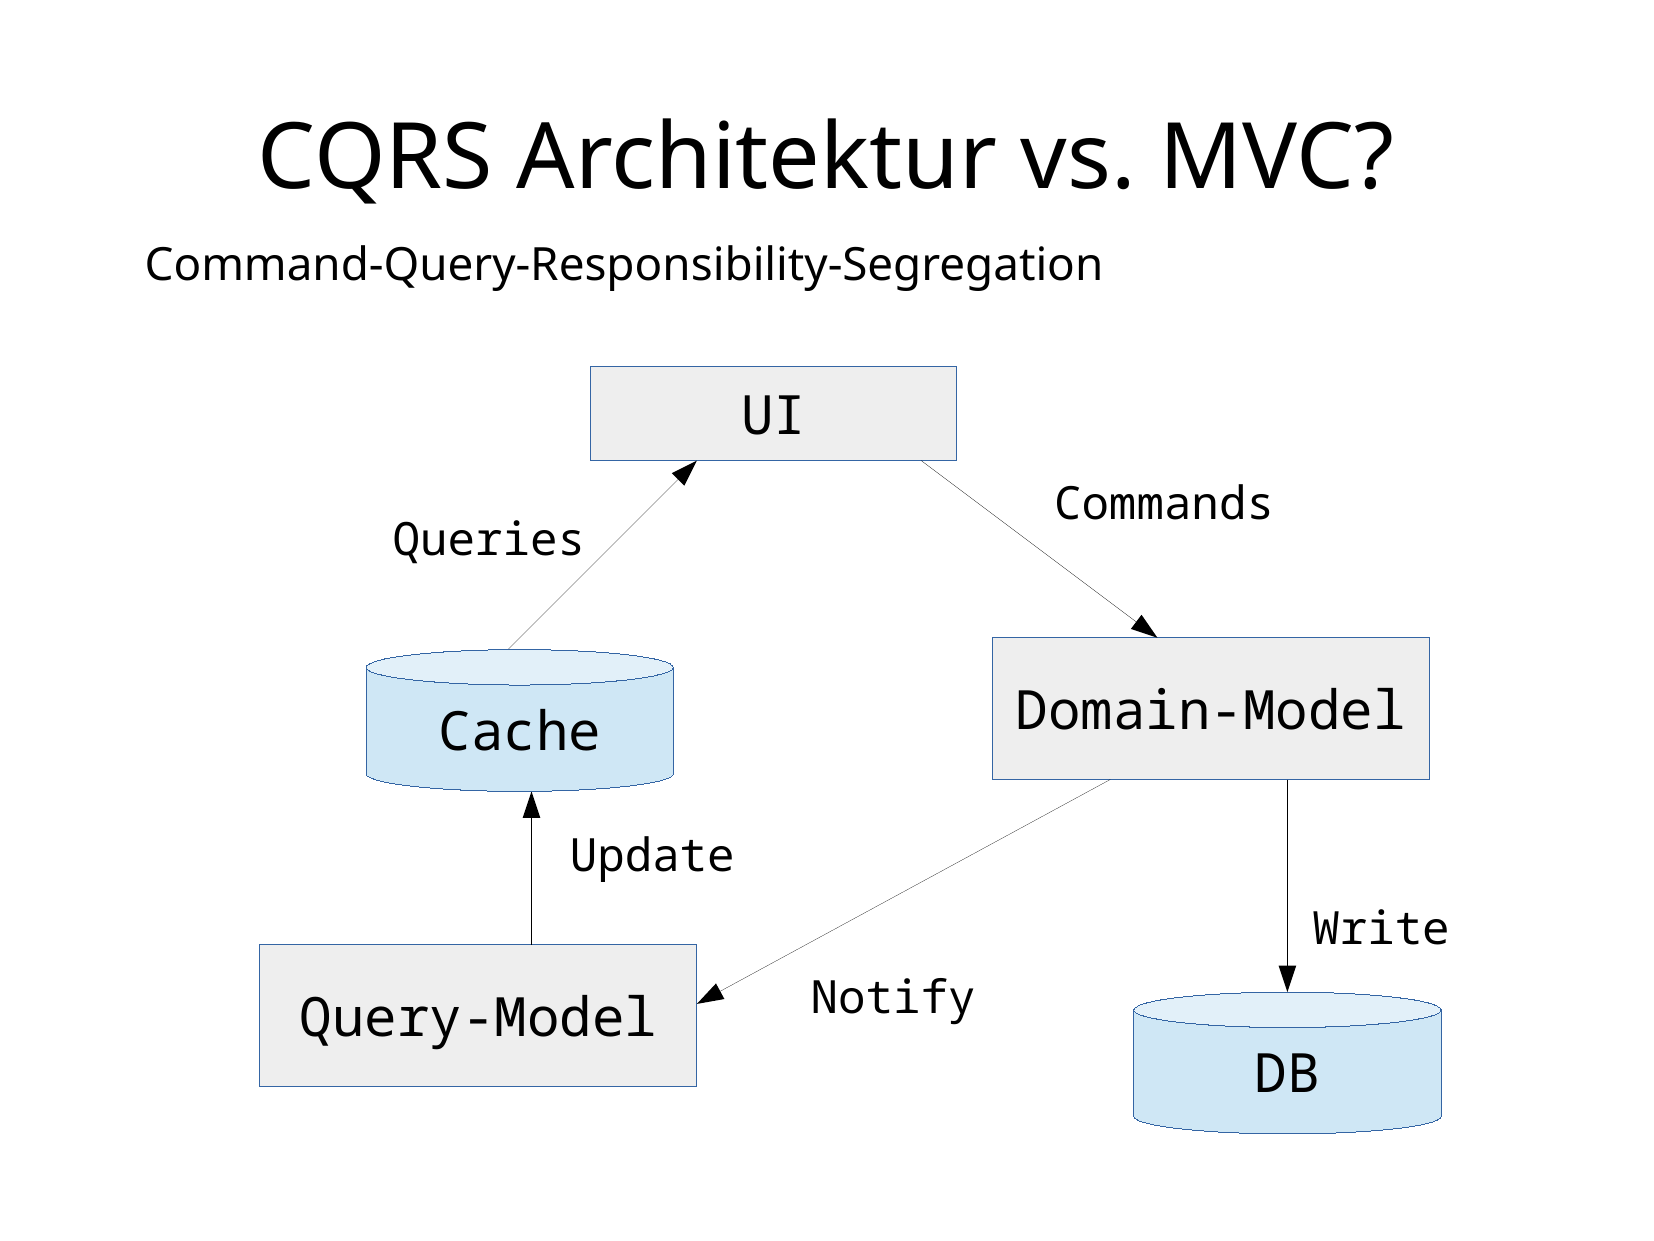

# CQRS Architektur vs. MVC?
Command-Query-Responsibility-Segregation
UI
Commands
Queries
Domain-Model
Cache
Update
Write
Query-Model
Notify
DB